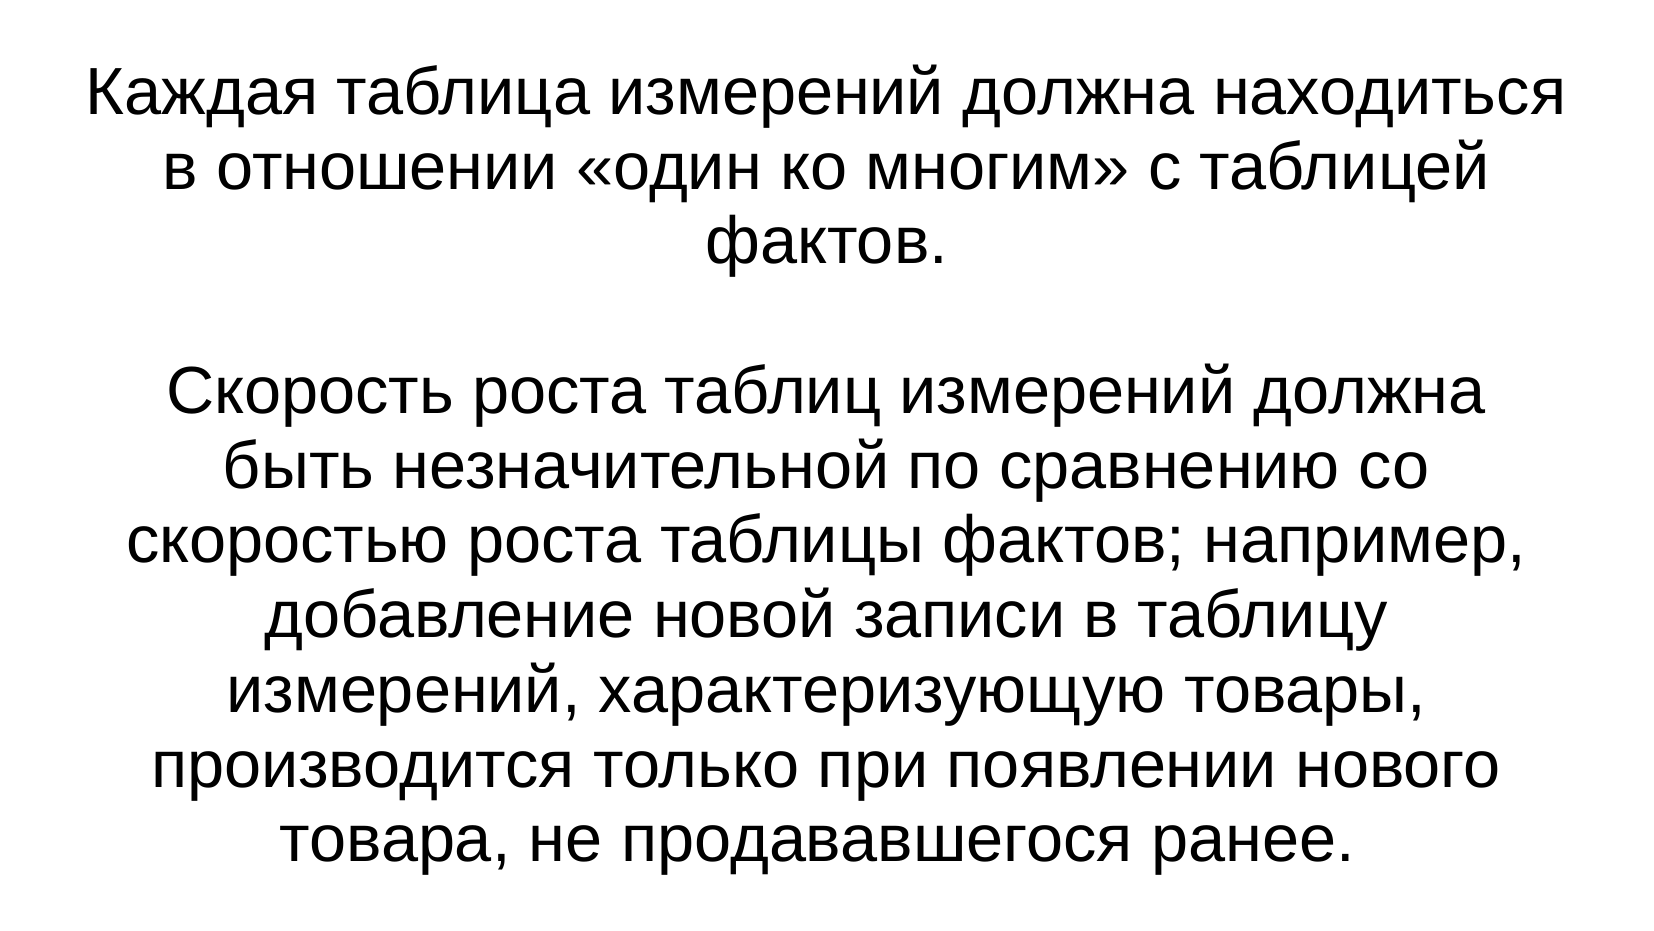

# Каждая таблица измерений должна находиться в отношении «один ко многим» с таблицей фактов.
Cкорость роста таблиц измерений должна быть незначительной по сравнению со скоростью роста таблицы фактов; например, добавление новой записи в таблицу измерений, характеризующую товары, производится только при появлении нового товара, не продававшегося ранее.